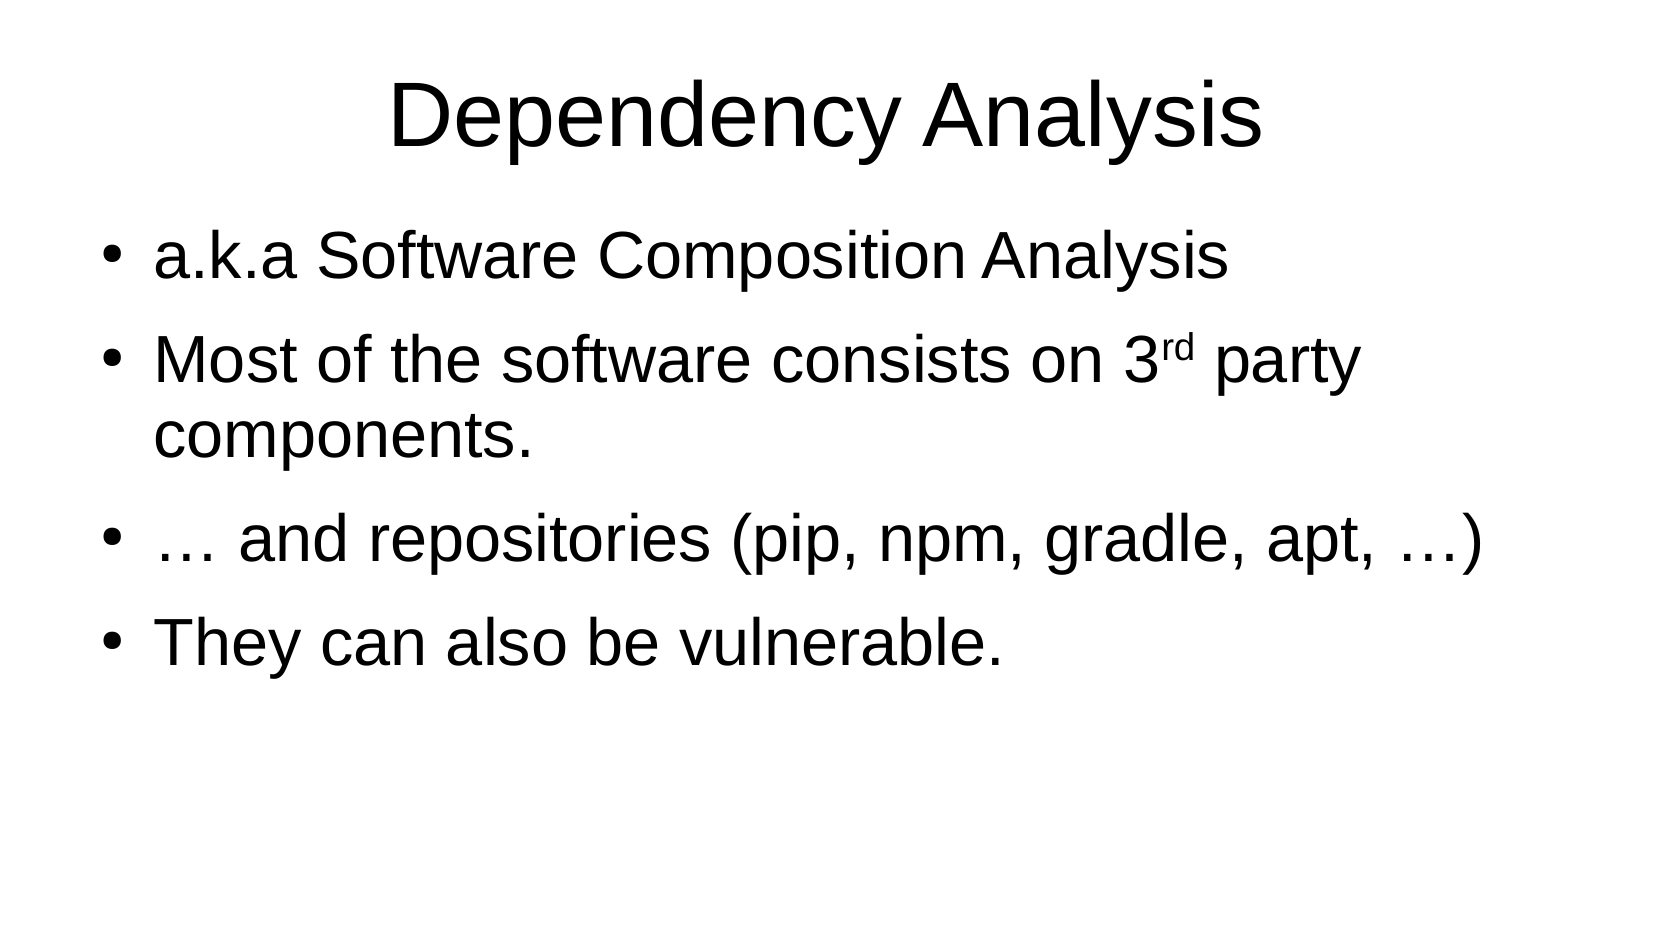

# Dependency Analysis
a.k.a Software Composition Analysis
Most of the software consists on 3rd party components.
… and repositories (pip, npm, gradle, apt, …)
They can also be vulnerable.